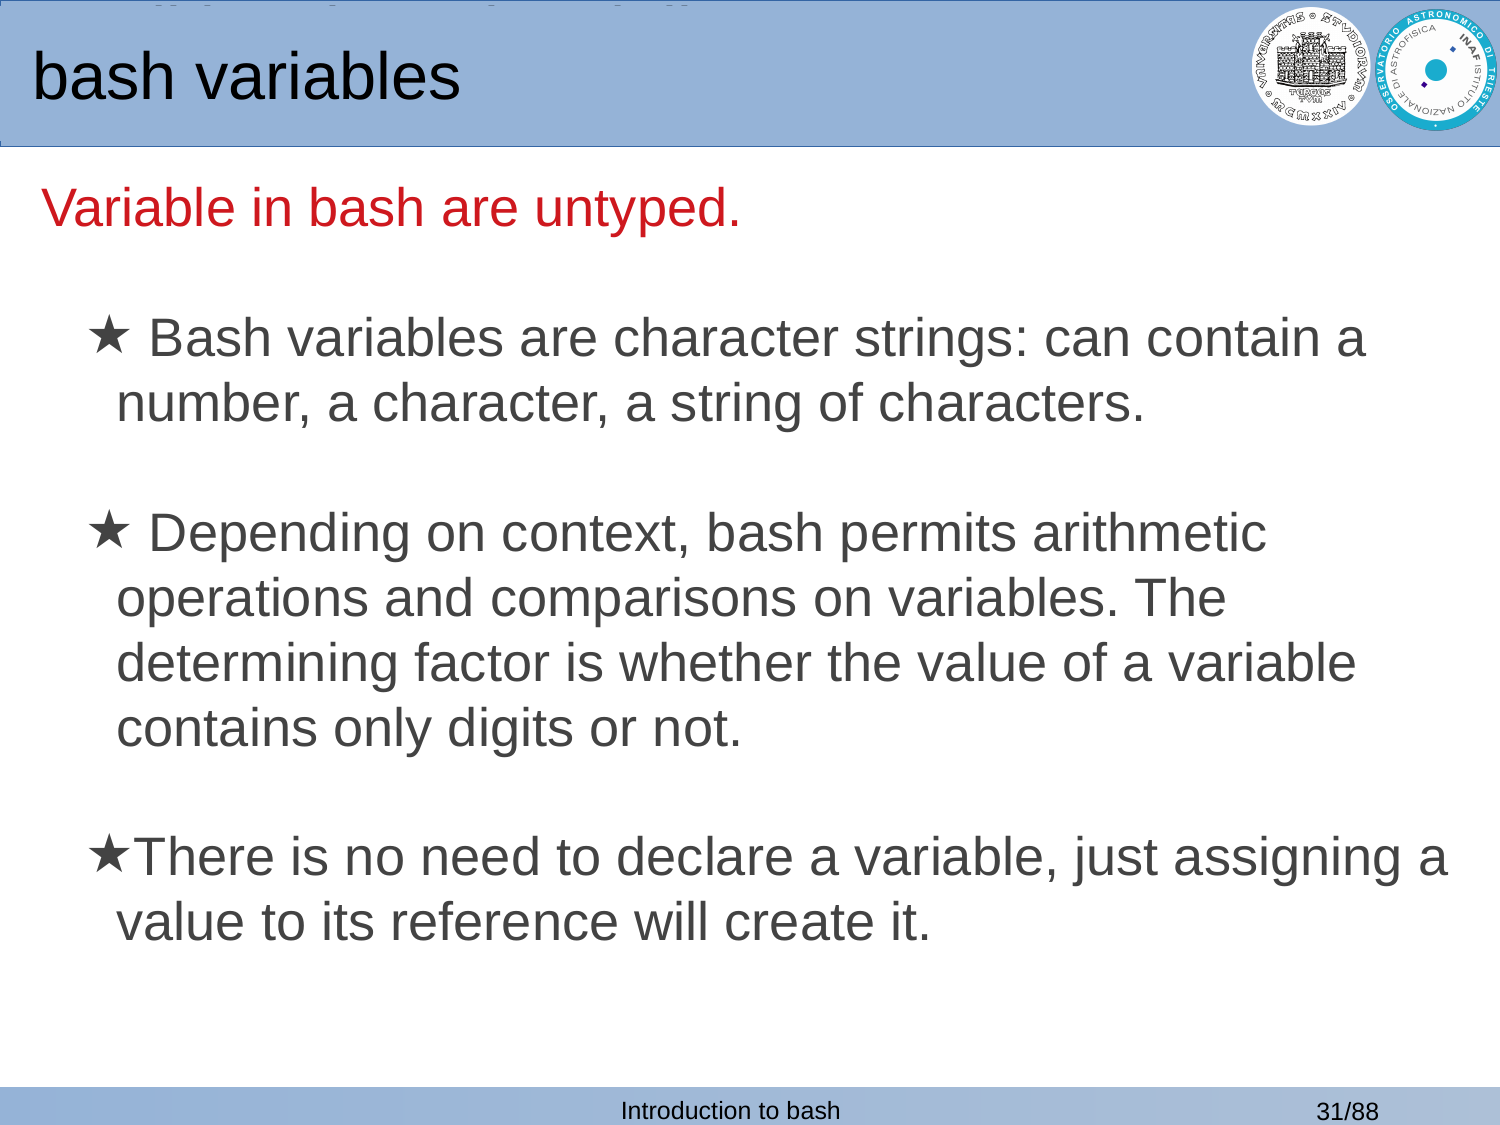

Traditional service delivery
bash variables
# Variable in bash are untyped.
 Bash variables are character strings: can contain a number, a character, a string of characters.
 Depending on context, bash permits arithmetic operations and comparisons on variables. The determining factor is whether the value of a variable contains only digits or not.
There is no need to declare a variable, just assigning a value to its reference will create it.